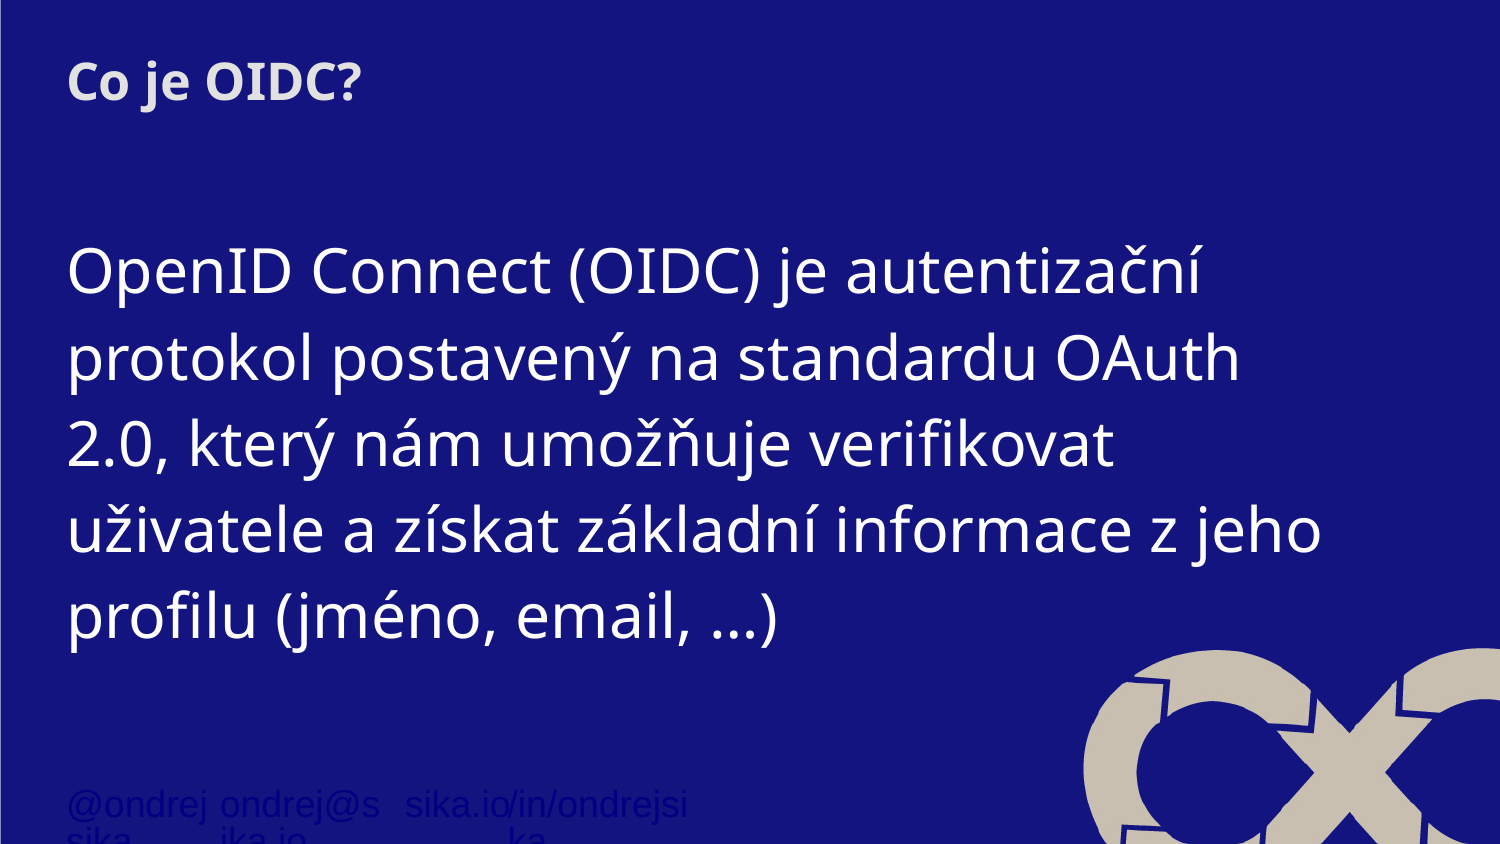

# Co je OIDC?
OpenID Connect (OIDC) je autentizační protokol postavený na standardu OAuth 2.0, který nám umožňuje verifikovat uživatele a získat základní informace z jeho profilu (jméno, email, …)